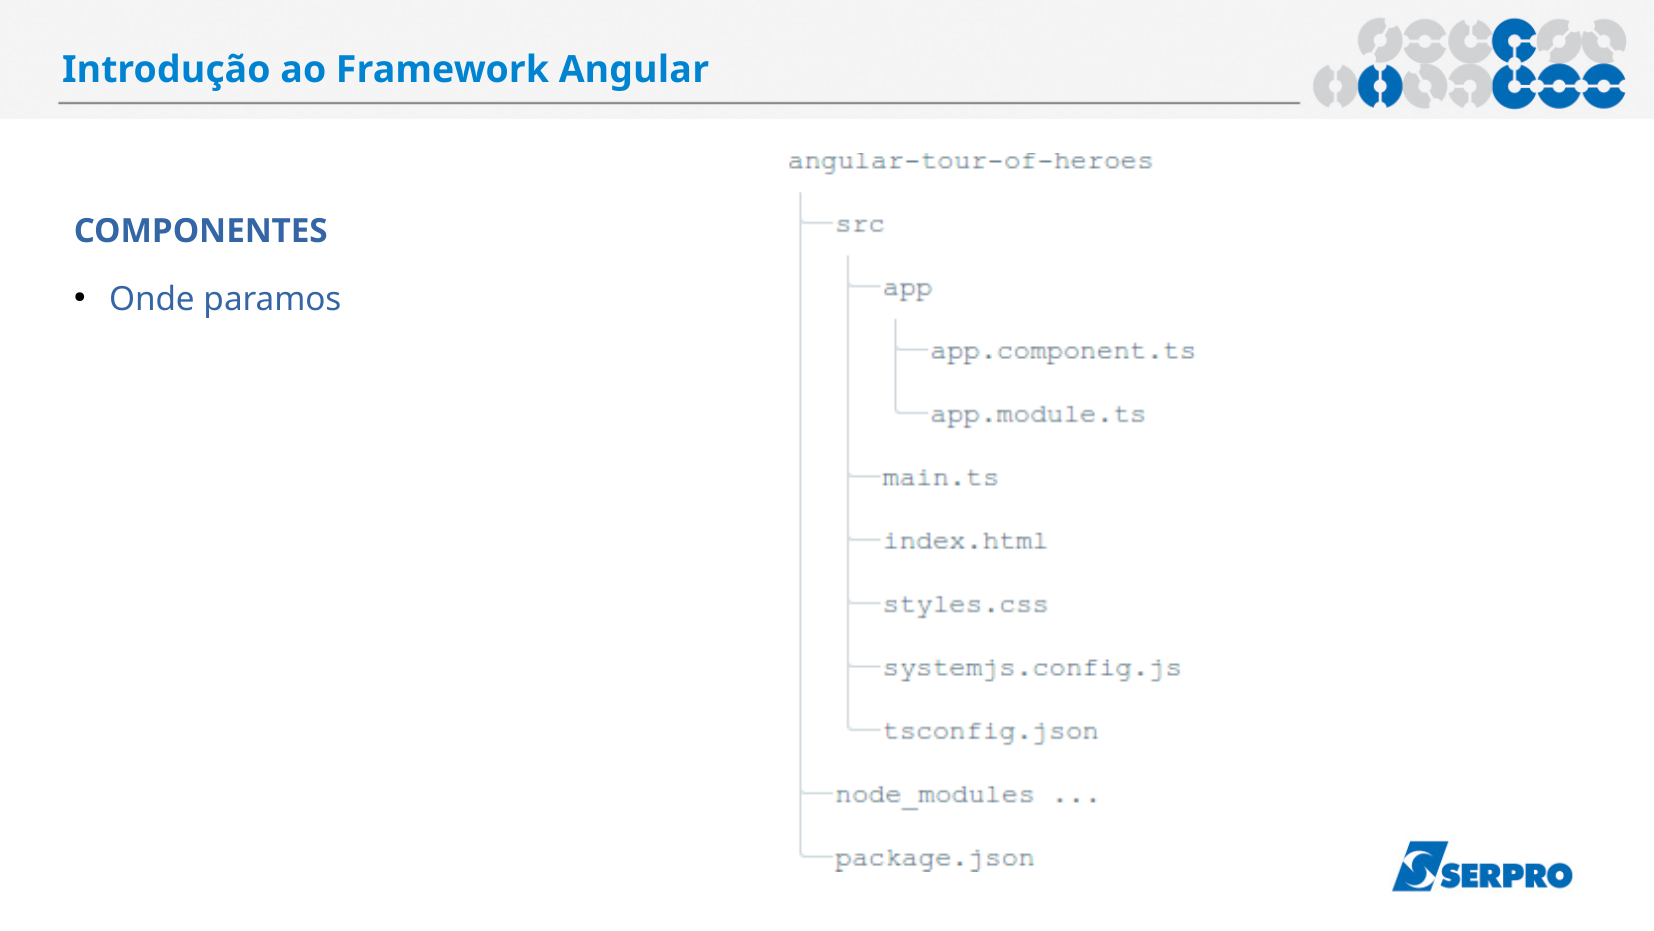

Introdução ao Framework Angular
COMPONENTES
Onde paramos